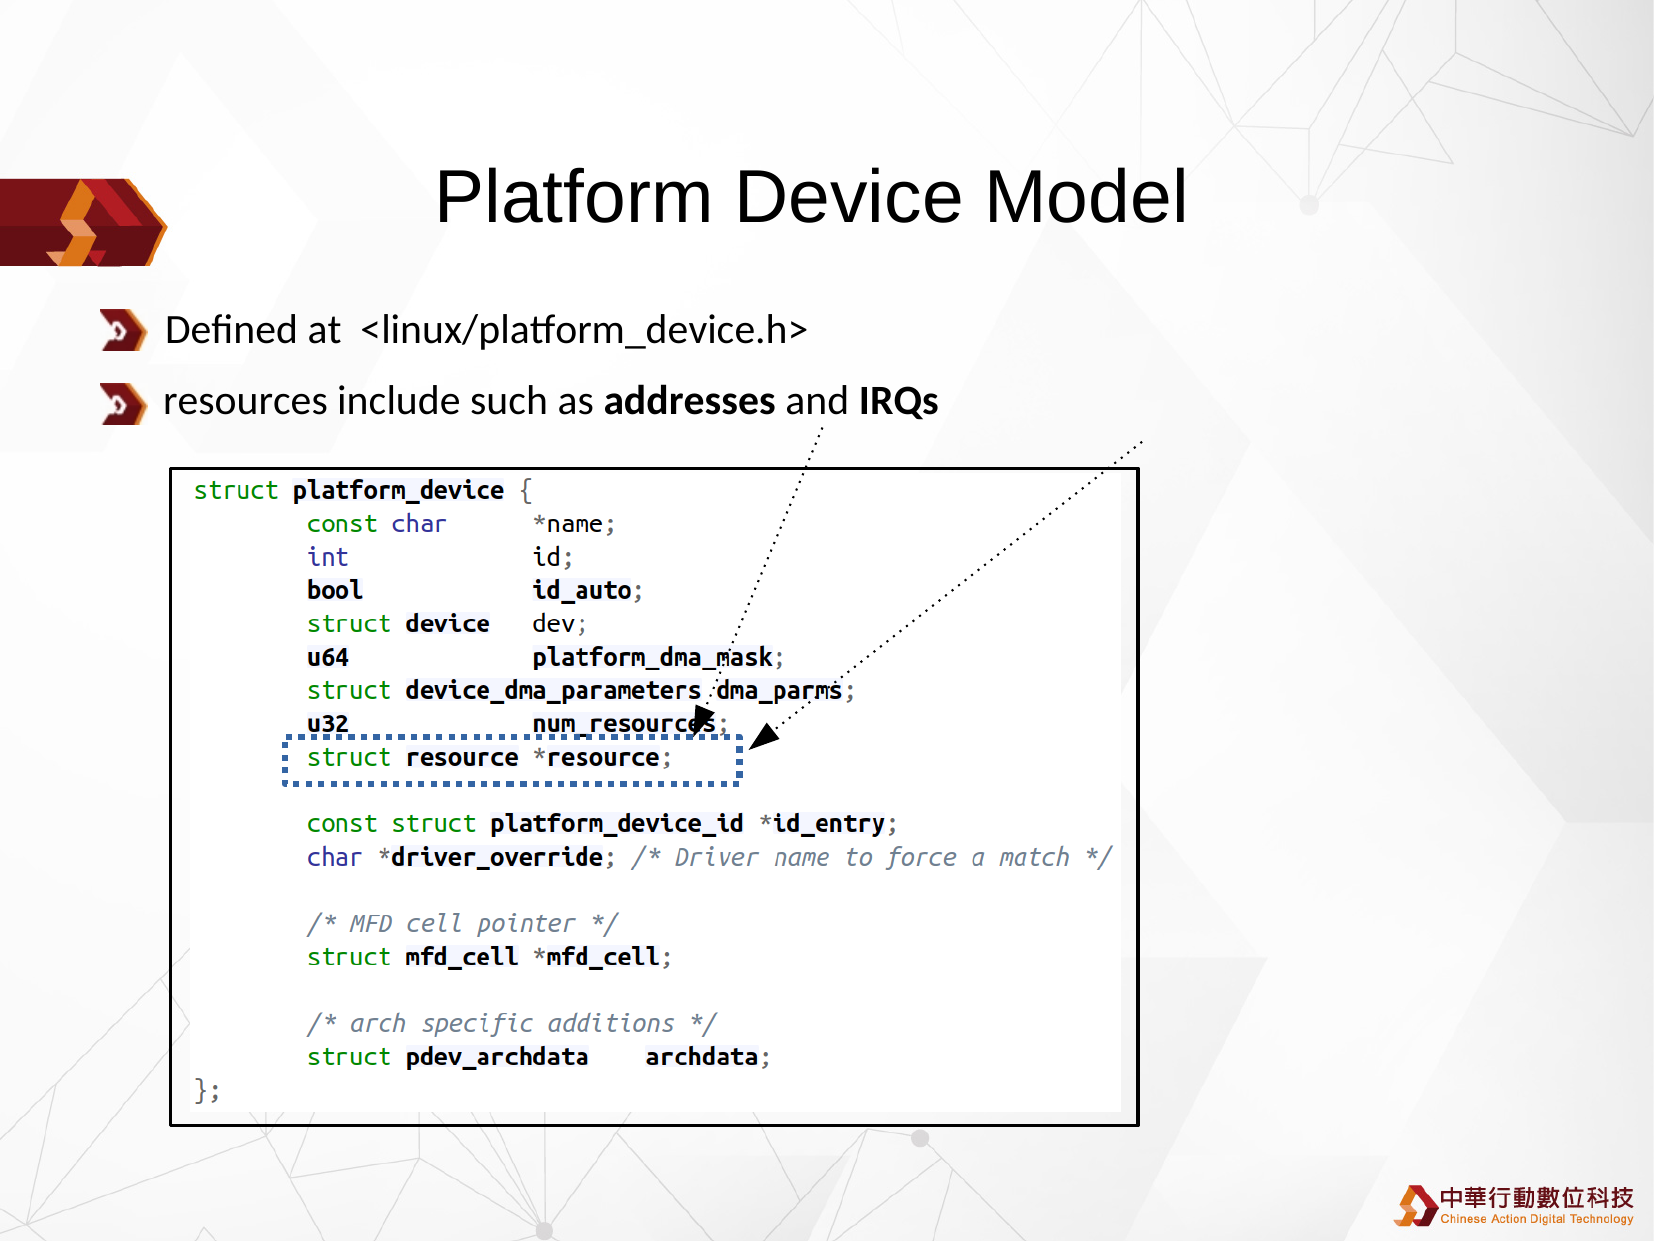

# Platform Device Model
 Defined at <linux/platform_device.h>
 resources include such as addresses and IRQs